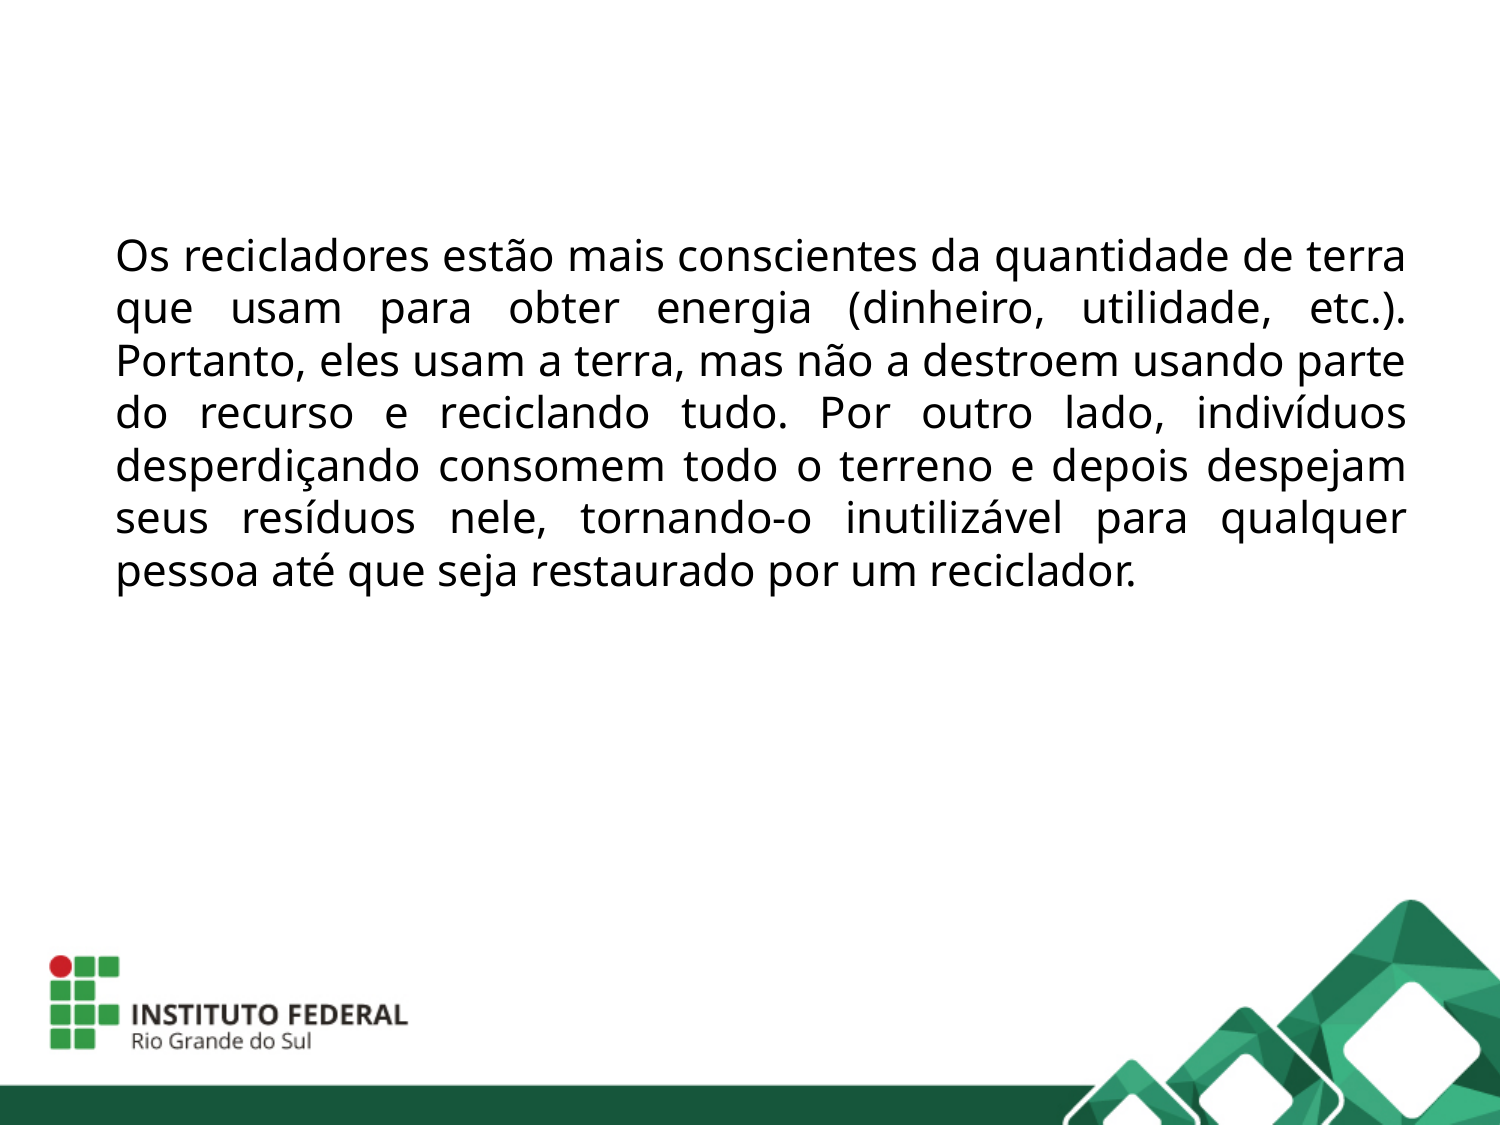

Os recicladores estão mais conscientes da quantidade de terra que usam para obter energia (dinheiro, utilidade, etc.). Portanto, eles usam a terra, mas não a destroem usando parte do recurso e reciclando tudo. Por outro lado, indivíduos desperdiçando consomem todo o terreno e depois despejam seus resíduos nele, tornando-o inutilizável para qualquer pessoa até que seja restaurado por um reciclador.